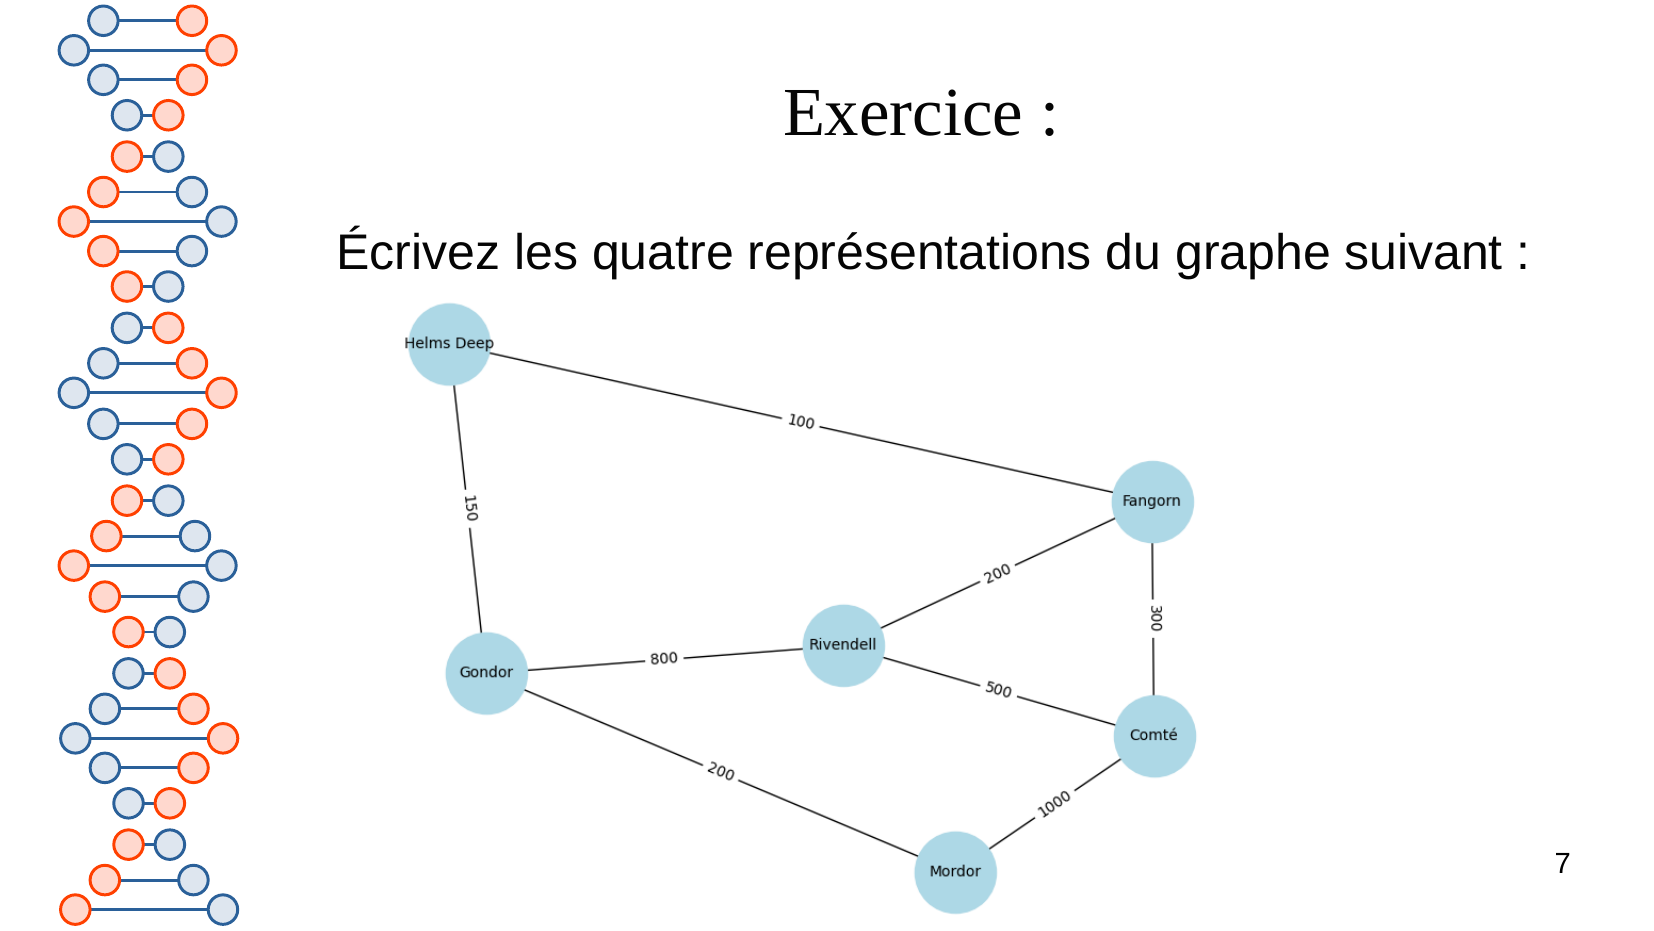

# Exercice :
Écrivez les quatre représentations du graphe suivant :
7